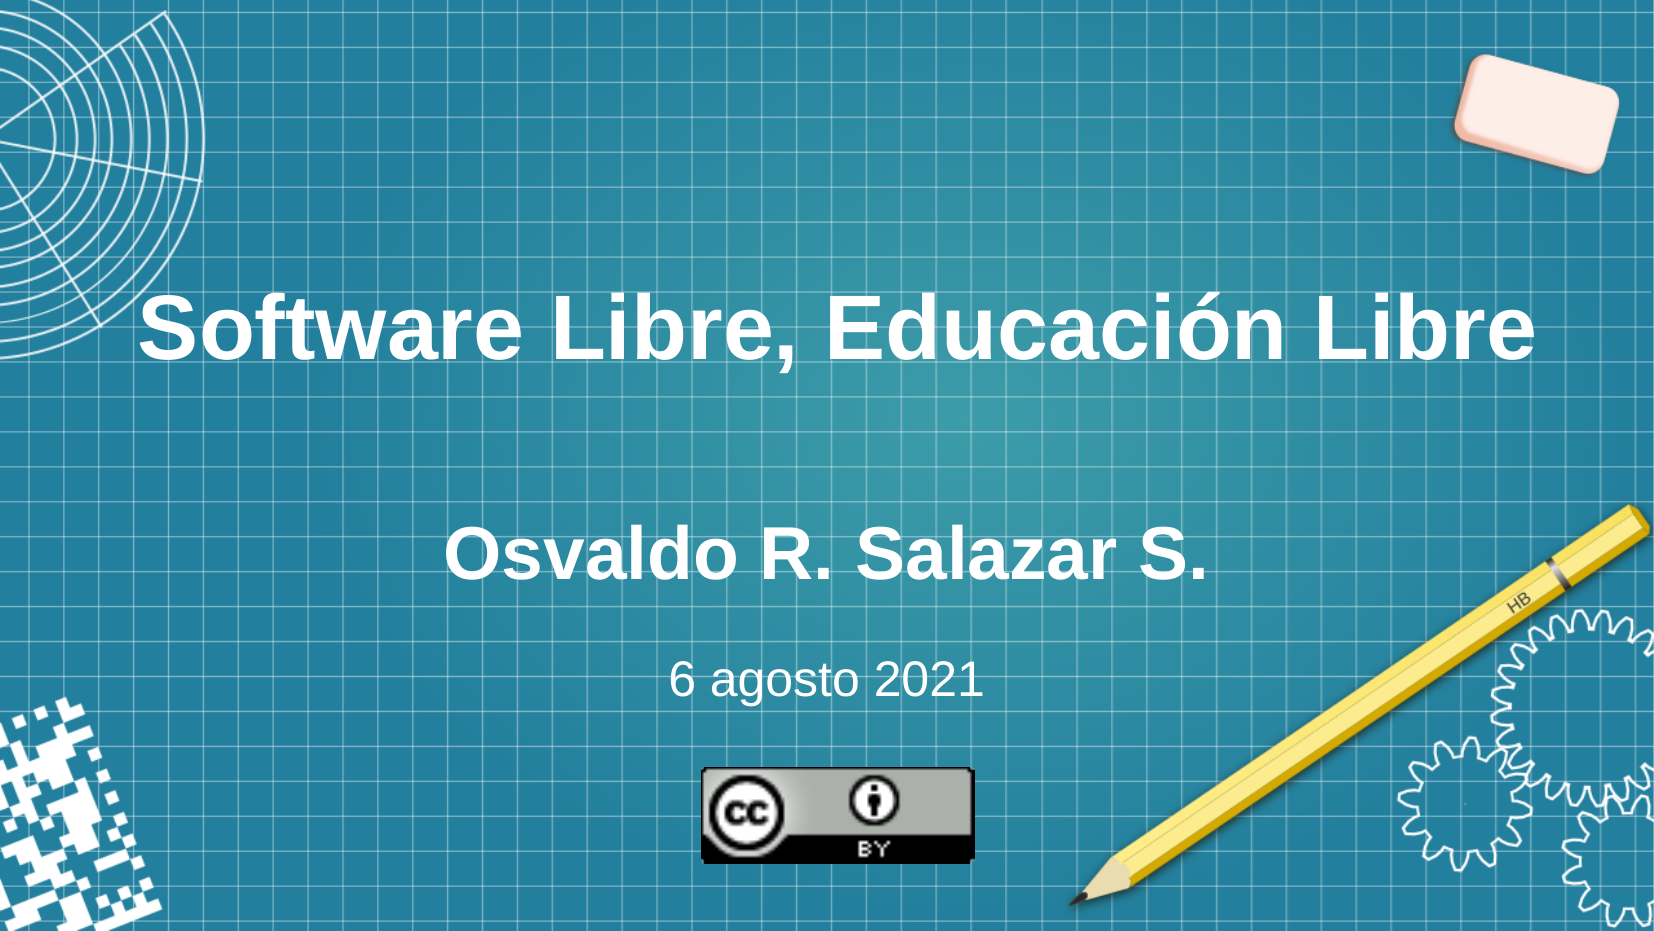

# Software Libre, Educación Libre
Osvaldo R. Salazar S.
6 agosto 2021